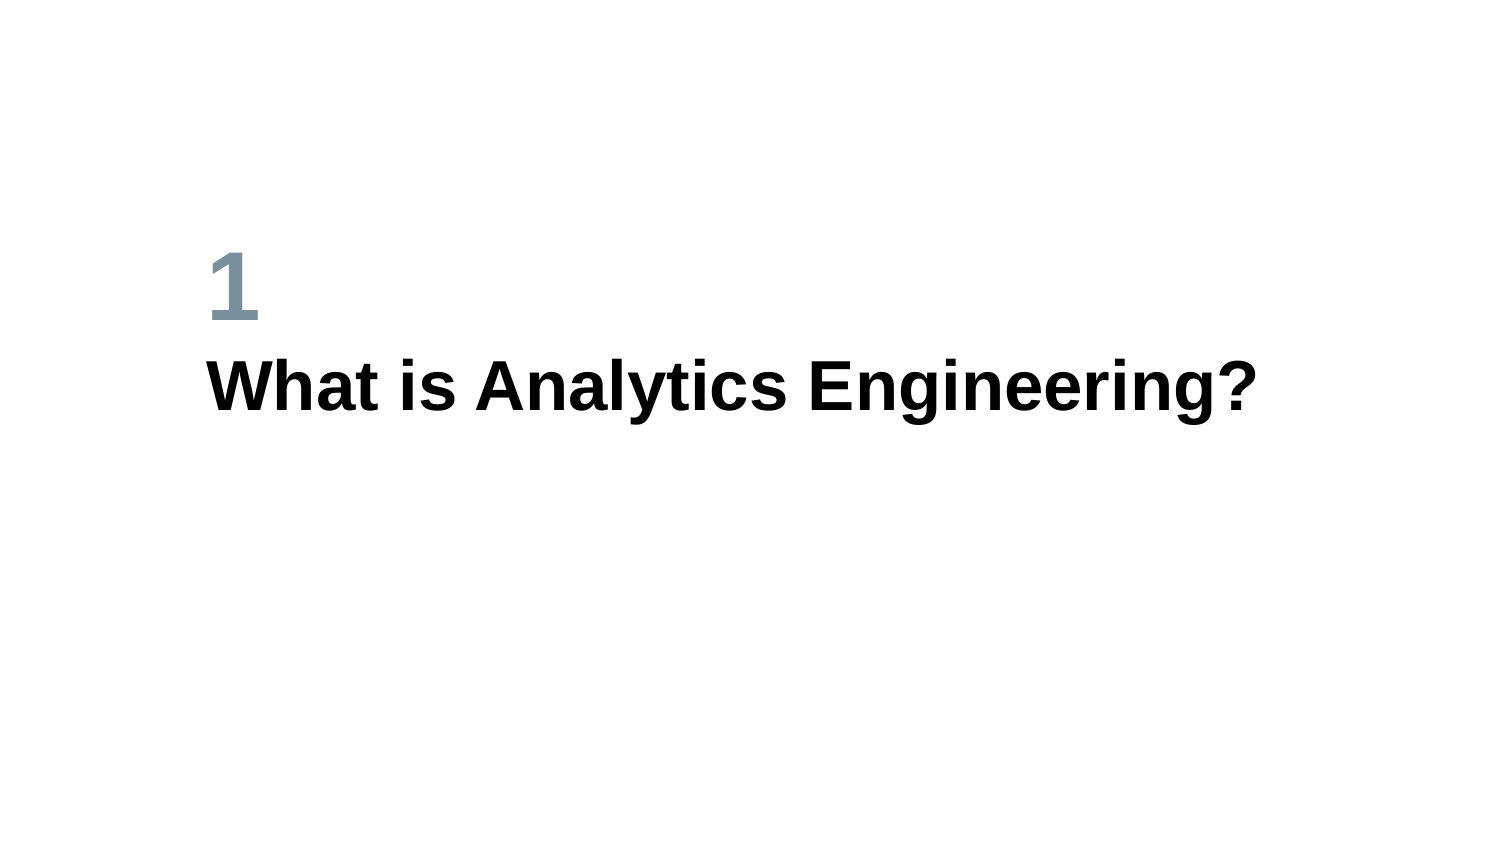

# 1 What is Analytics Engineering?
Let’s start with some background